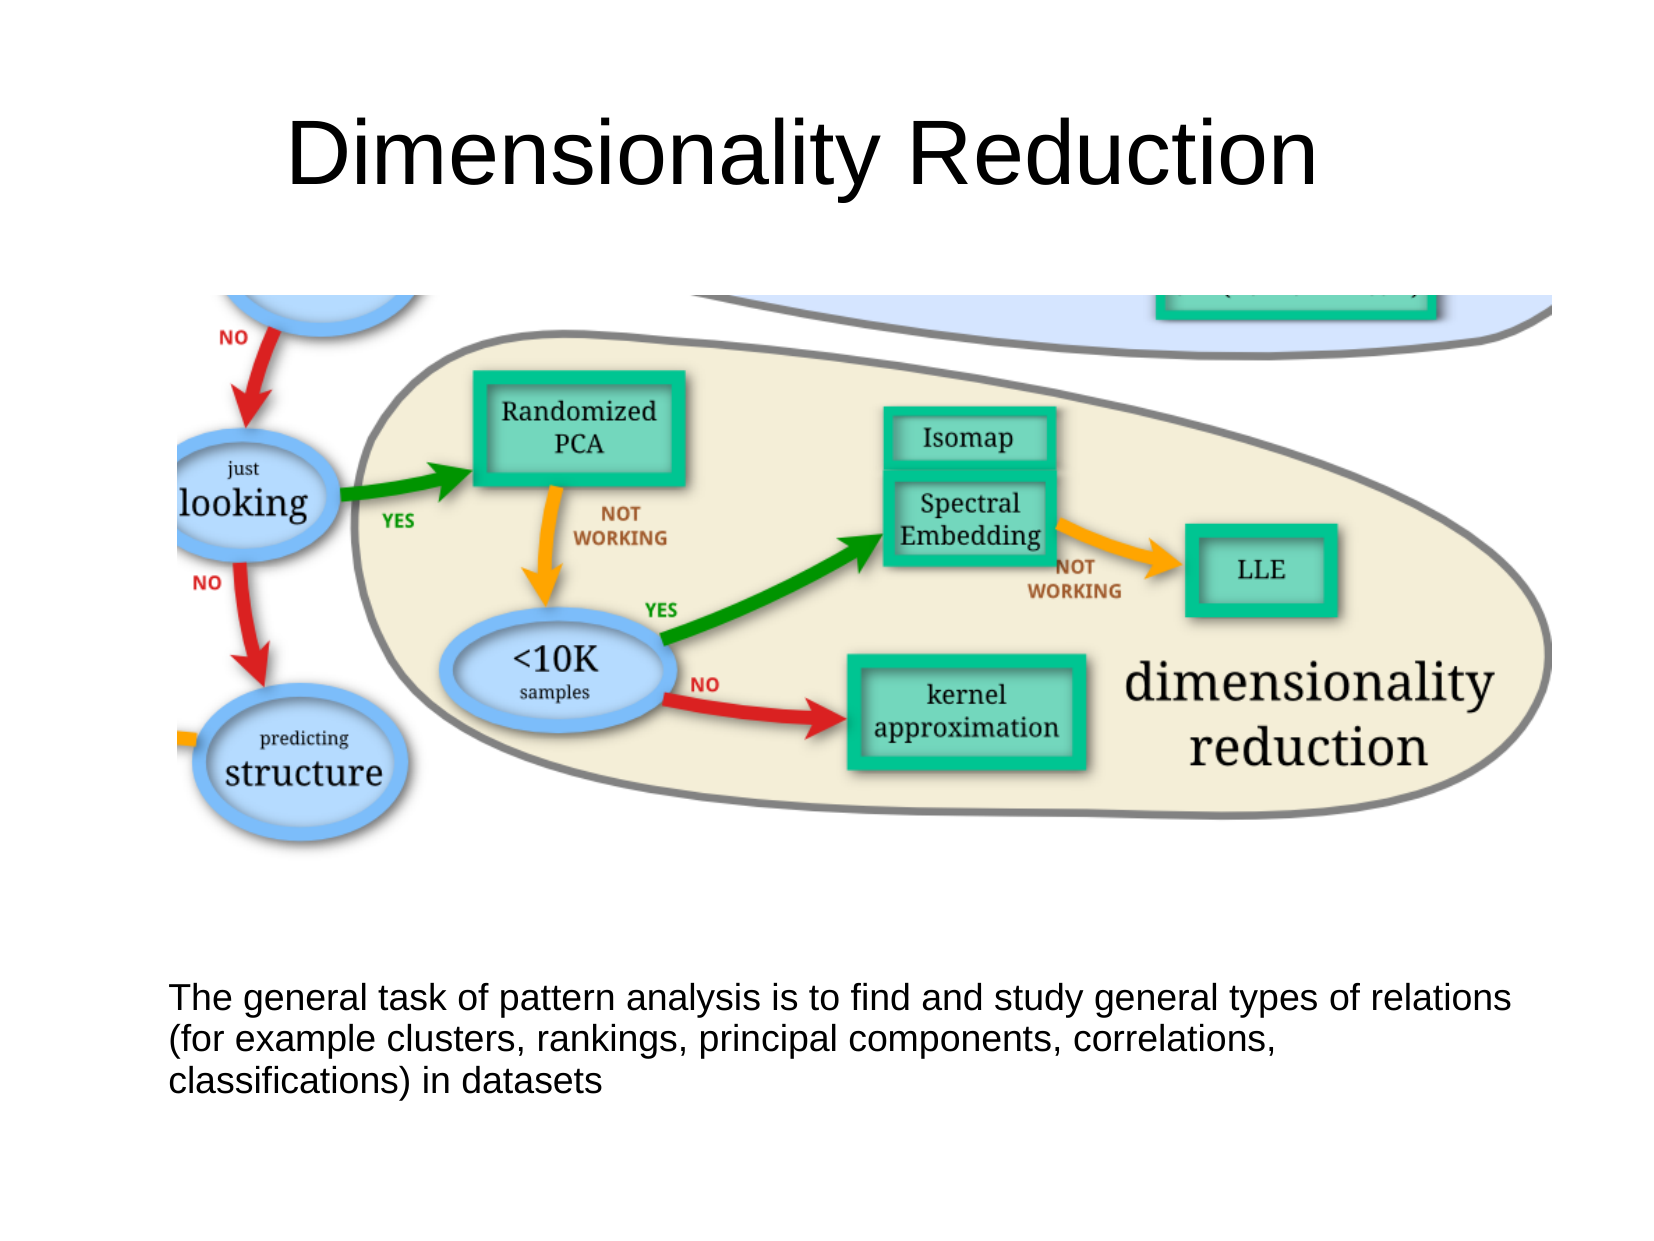

# Dimensionality Reduction
The general task of pattern analysis is to find and study general types of relations (for example clusters, rankings, principal components, correlations, classifications) in datasets